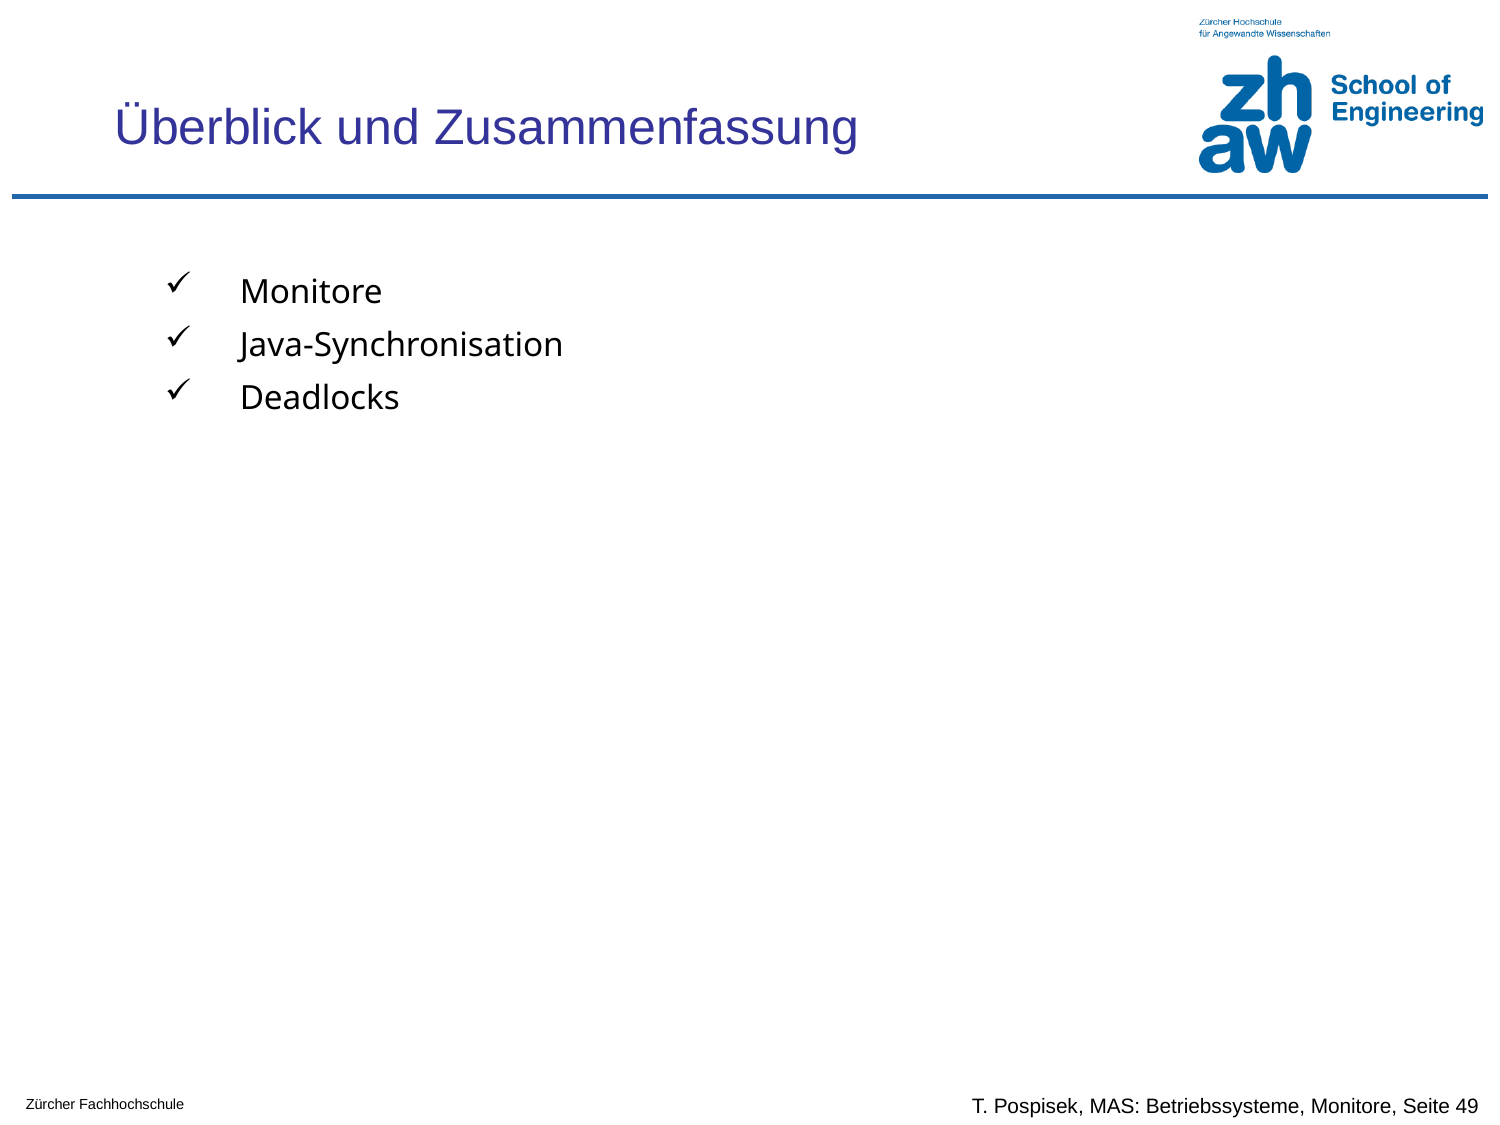

# Überblick und Zusammenfassung
Monitore
Java-Synchronisation
Deadlocks